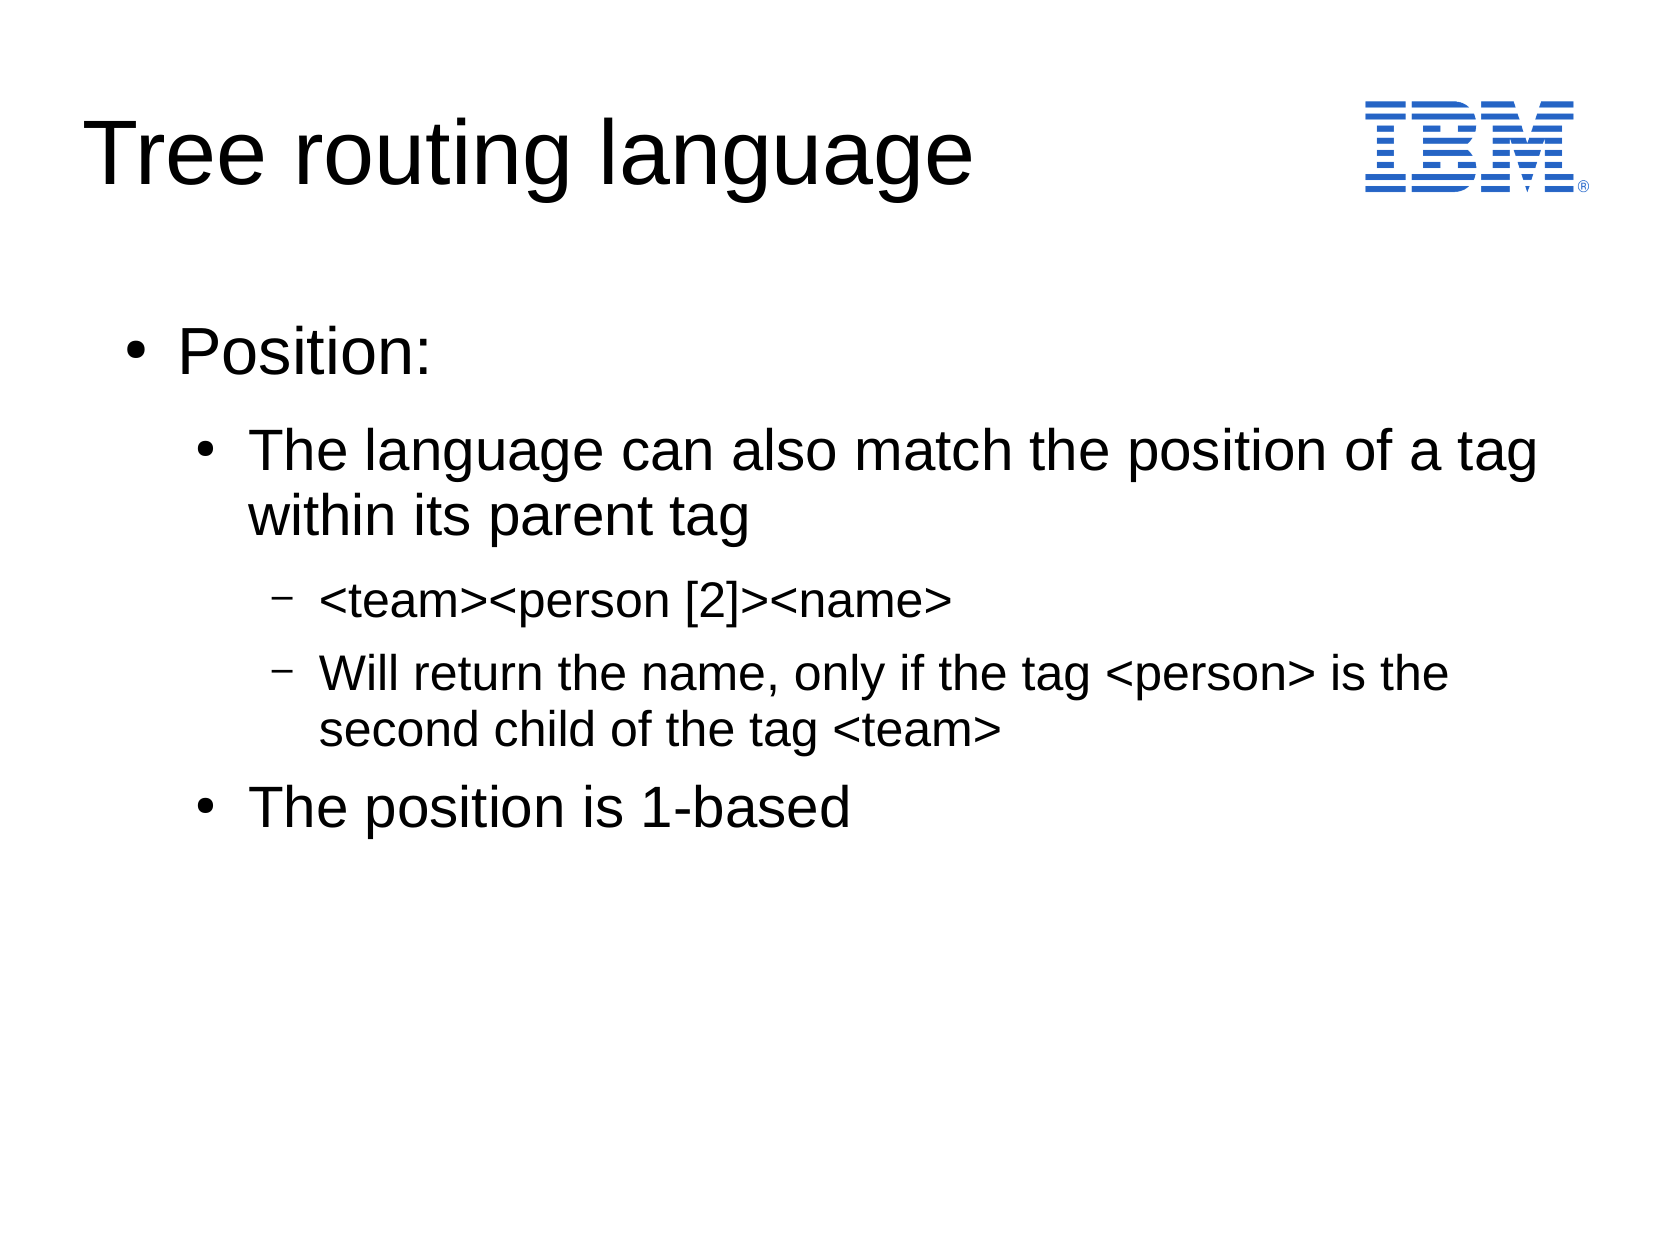

# Tree routing language
Position:
The language can also match the position of a tag within its parent tag
<team><person [2]><name>
Will return the name, only if the tag <person> is the second child of the tag <team>
The position is 1-based